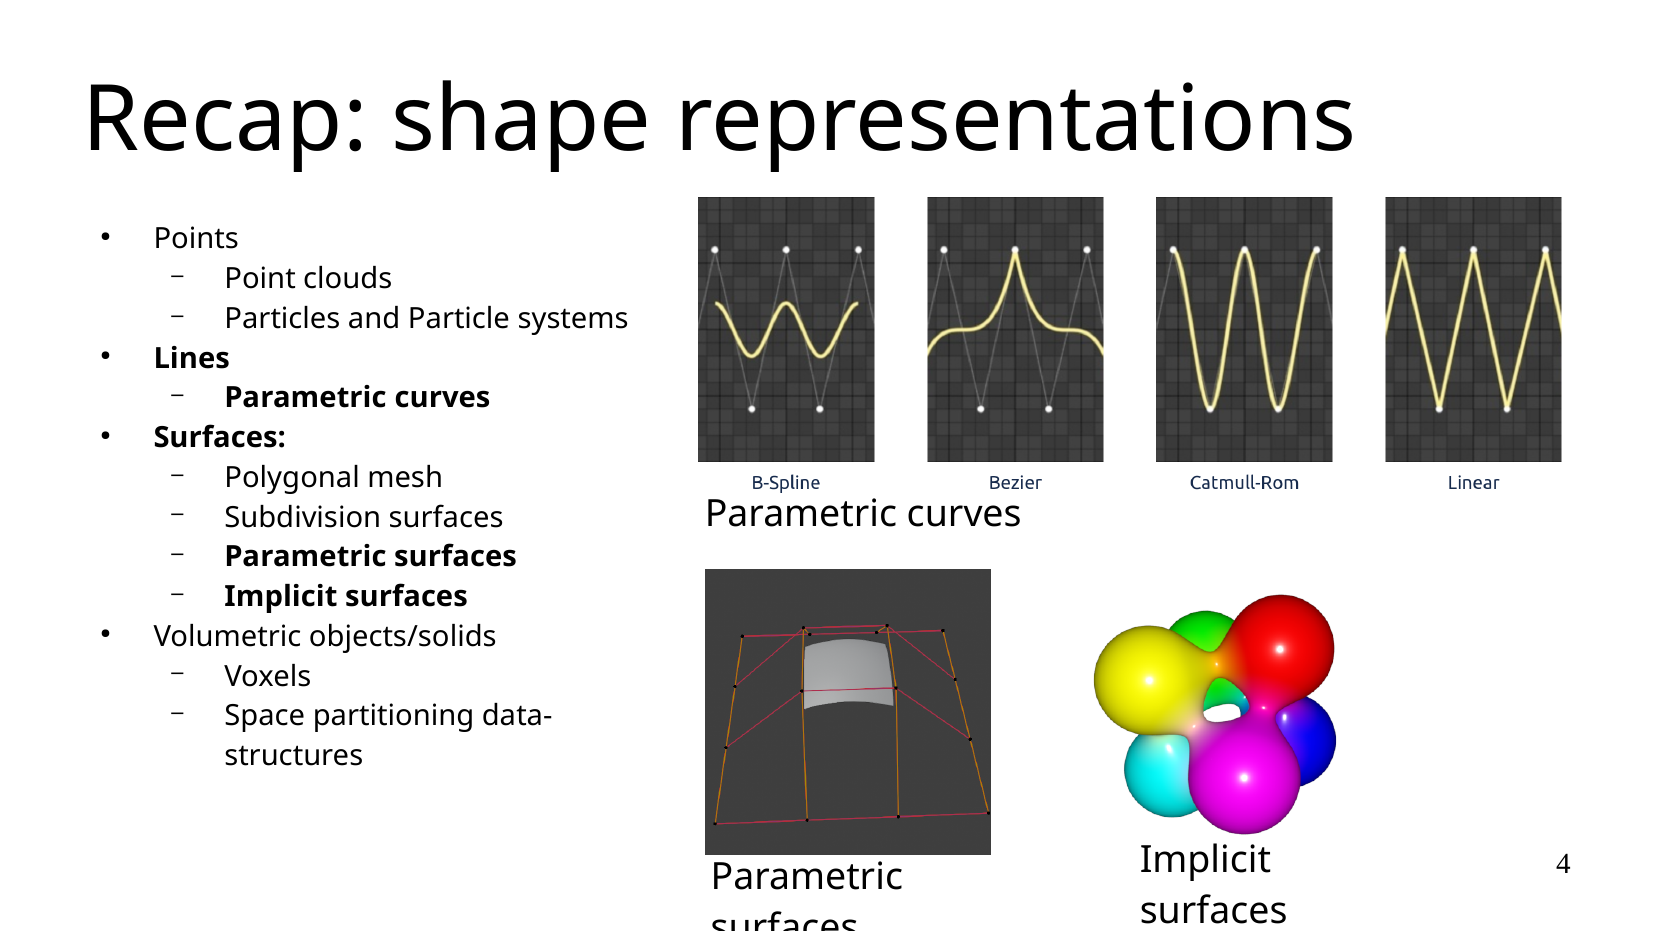

# Recap: shape representations
Points
Point clouds
Particles and Particle systems
Lines
Parametric curves
Surfaces:
Polygonal mesh
Subdivision surfaces
Parametric surfaces
Implicit surfaces
Volumetric objects/solids
Voxels
Space partitioning data-structures
Parametric curves
Implicit surfaces
Parametric surfaces
4